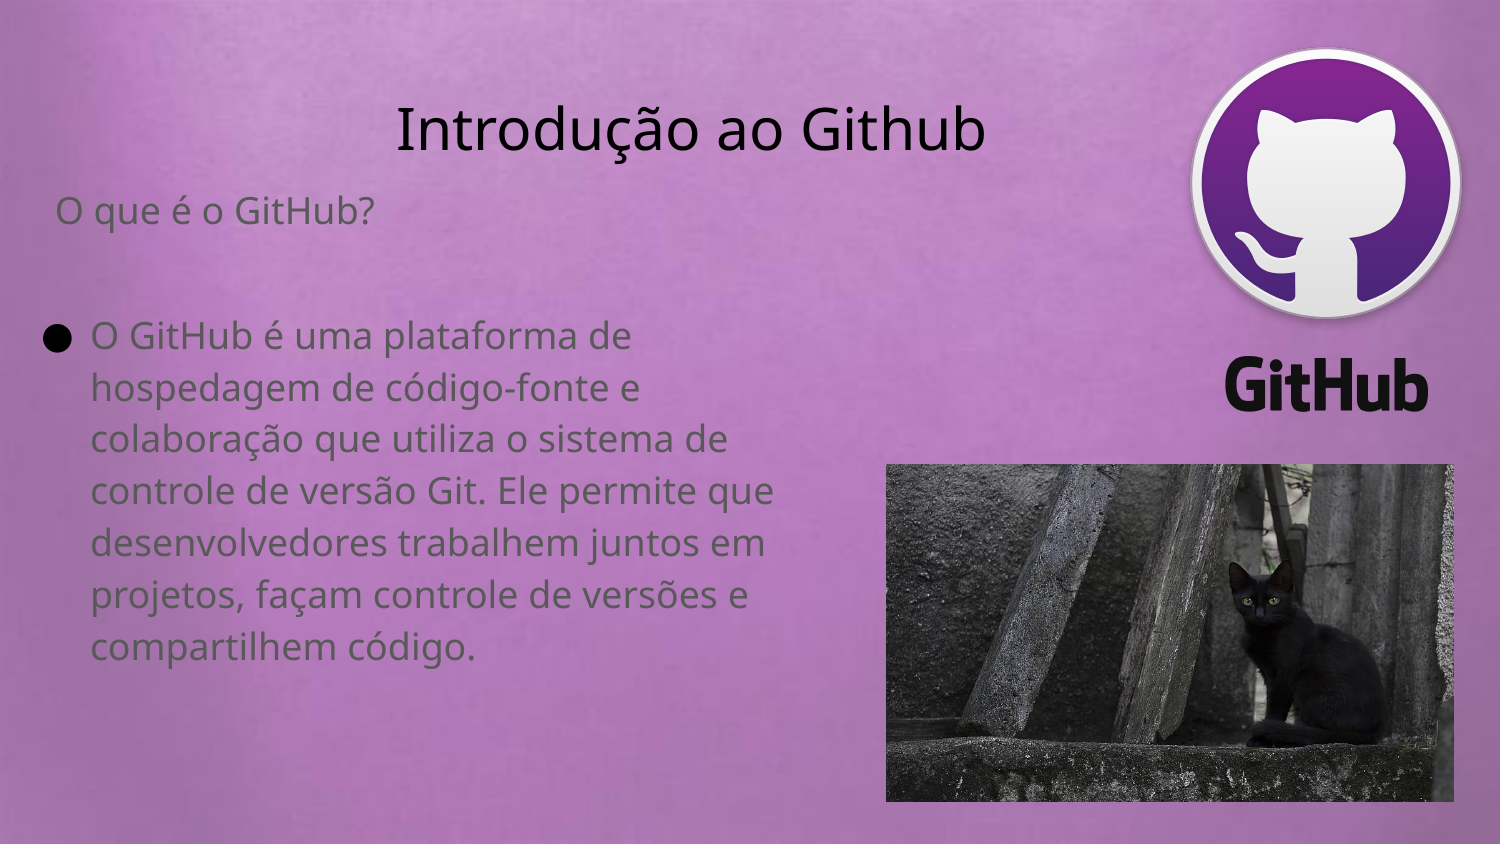

# Introdução ao Github
O que é o GitHub?
O GitHub é uma plataforma de hospedagem de código-fonte e colaboração que utiliza o sistema de controle de versão Git. Ele permite que desenvolvedores trabalhem juntos em projetos, façam controle de versões e compartilhem código.